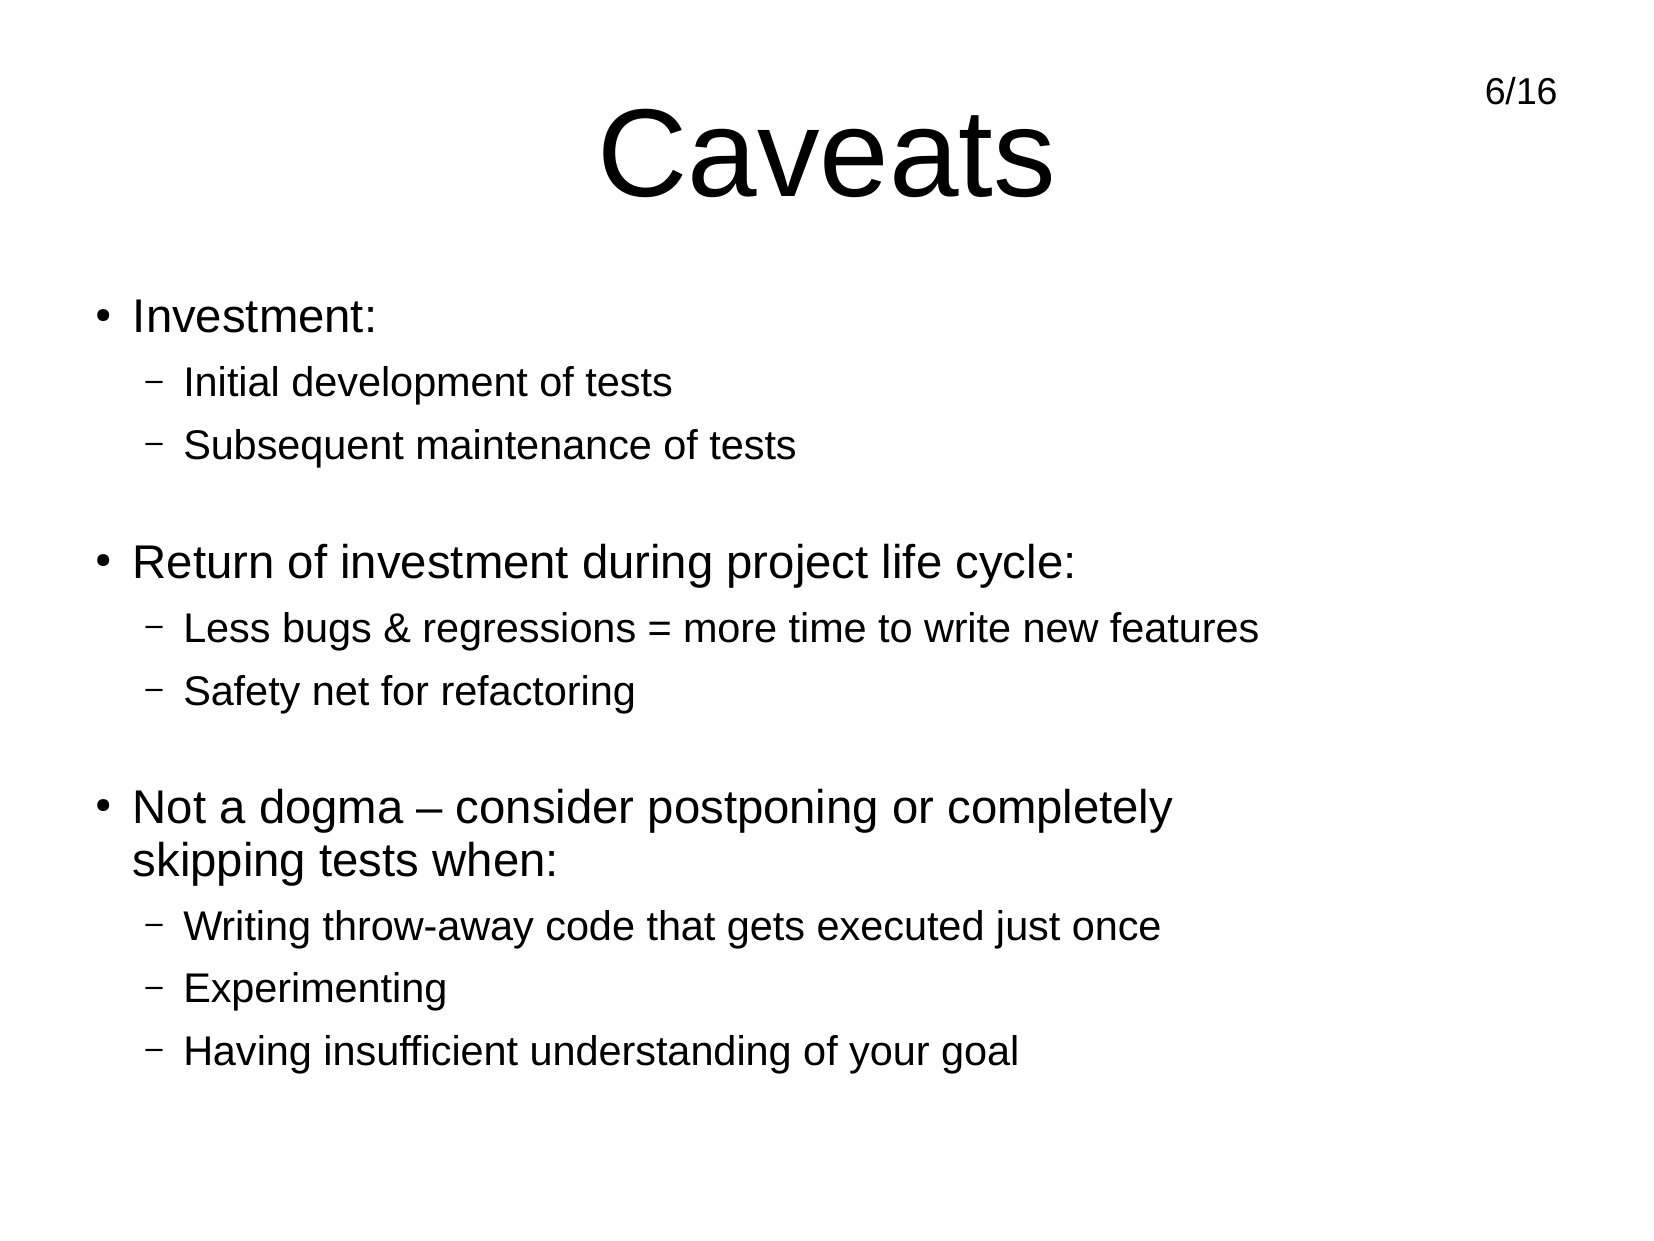

# Caveats
Investment:
Initial development of tests
Subsequent maintenance of tests
Return of investment during project life cycle:
Less bugs & regressions = more time to write new features
Safety net for refactoring
Not a dogma – consider postponing or completely
skipping tests when:
Writing throw-away code that gets executed just once
Experimenting
Having insufficient understanding of your goal